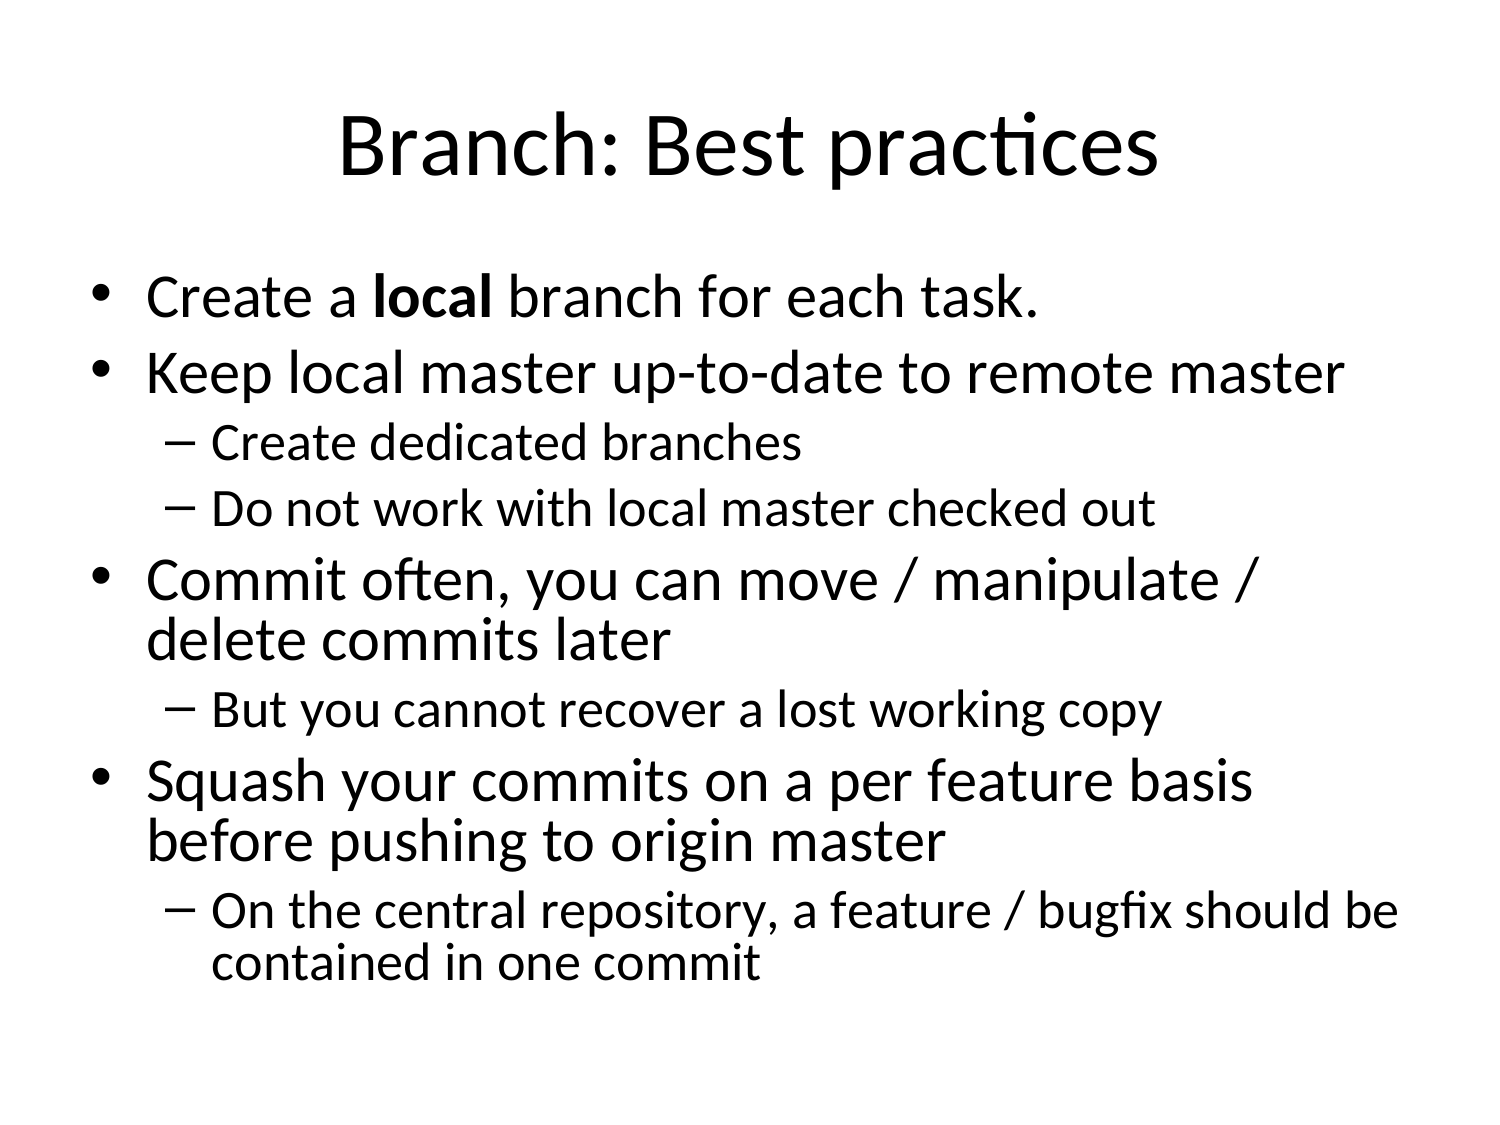

# Branch: Best practices
Create a local branch for each task.
Keep local master up-to-date to remote master
Create dedicated branches
Do not work with local master checked out
Commit often, you can move / manipulate / delete commits later
But you cannot recover a lost working copy
Squash your commits on a per feature basis before pushing to origin master
On the central repository, a feature / bugfix should be contained in one commit